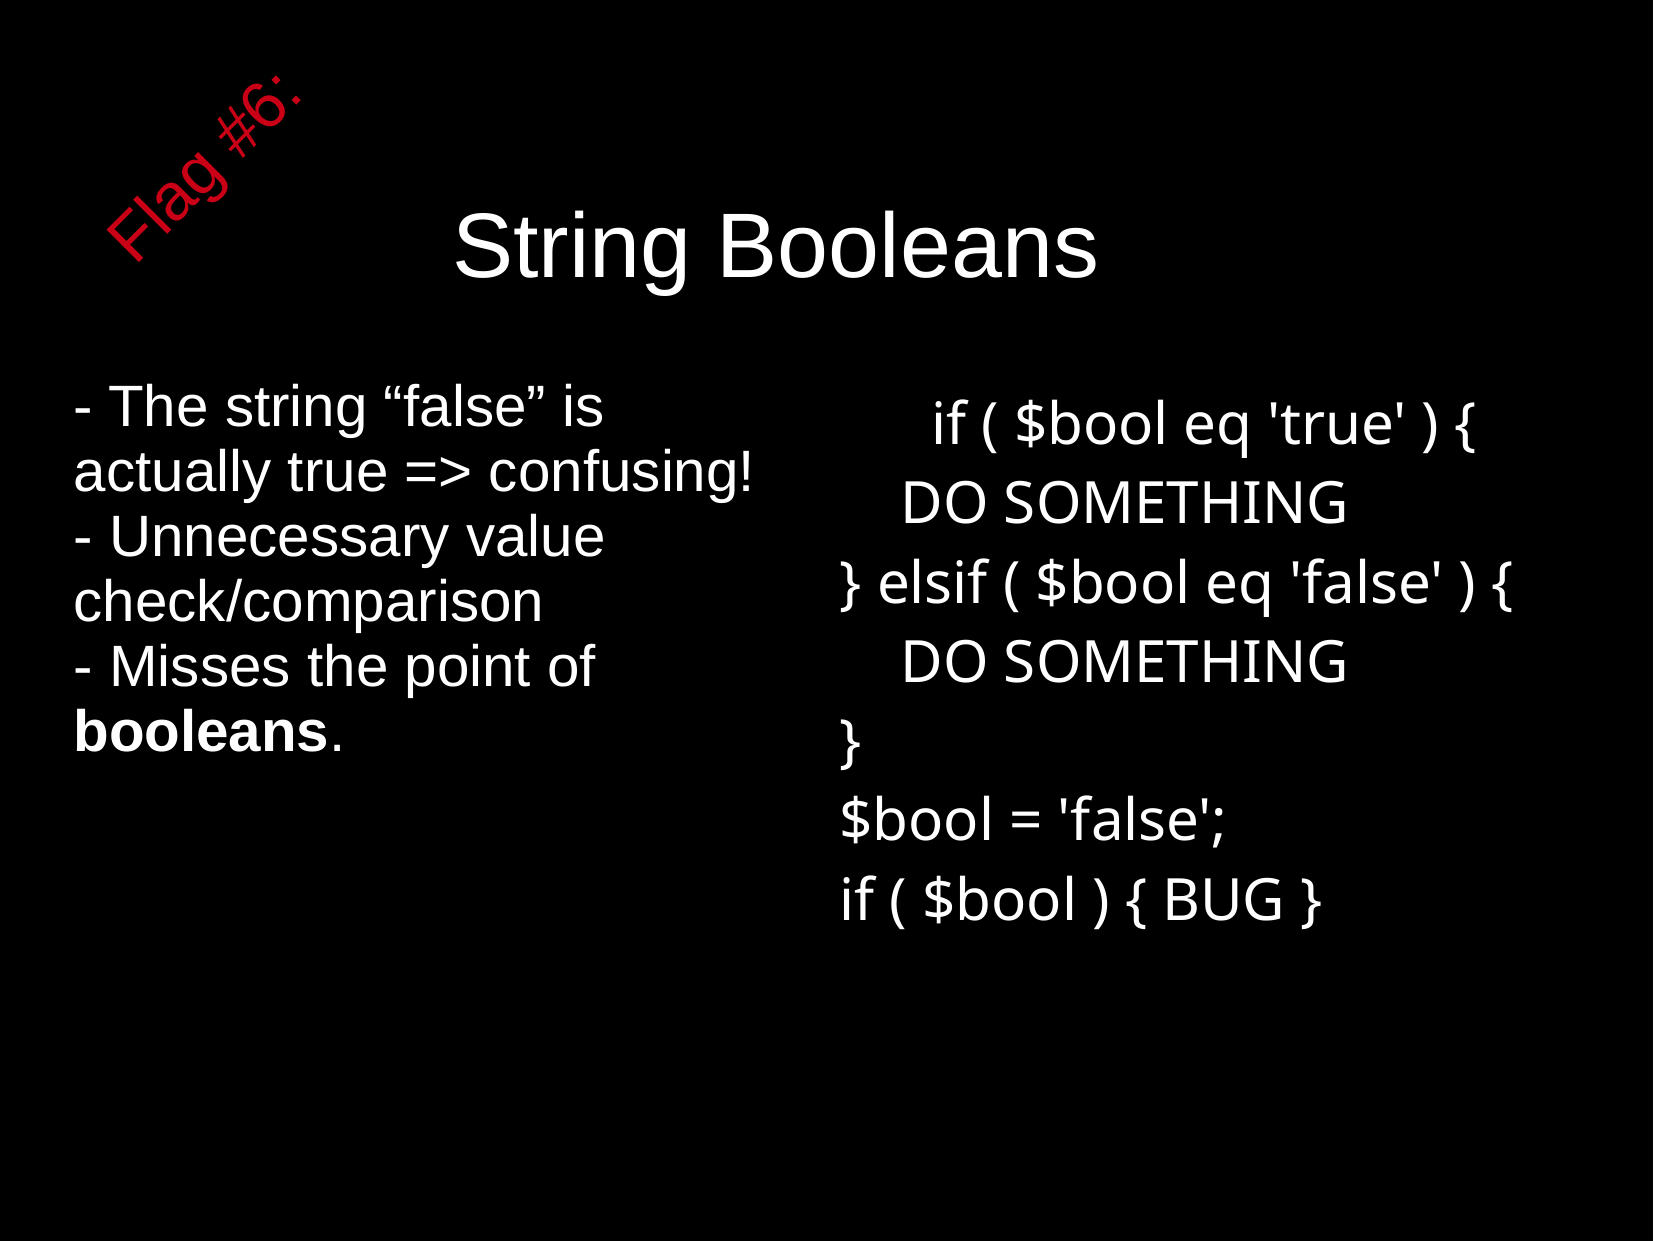

Flag #6:
String Booleans
- The string “false” is actually true => confusing!
- Unnecessary value check/comparison
- Misses the point of booleans.
 if ( $bool eq 'true' ) {
 DO SOMETHING
} elsif ( $bool eq 'false' ) {
 DO SOMETHING
}
$bool = 'false';
if ( $bool ) { BUG }